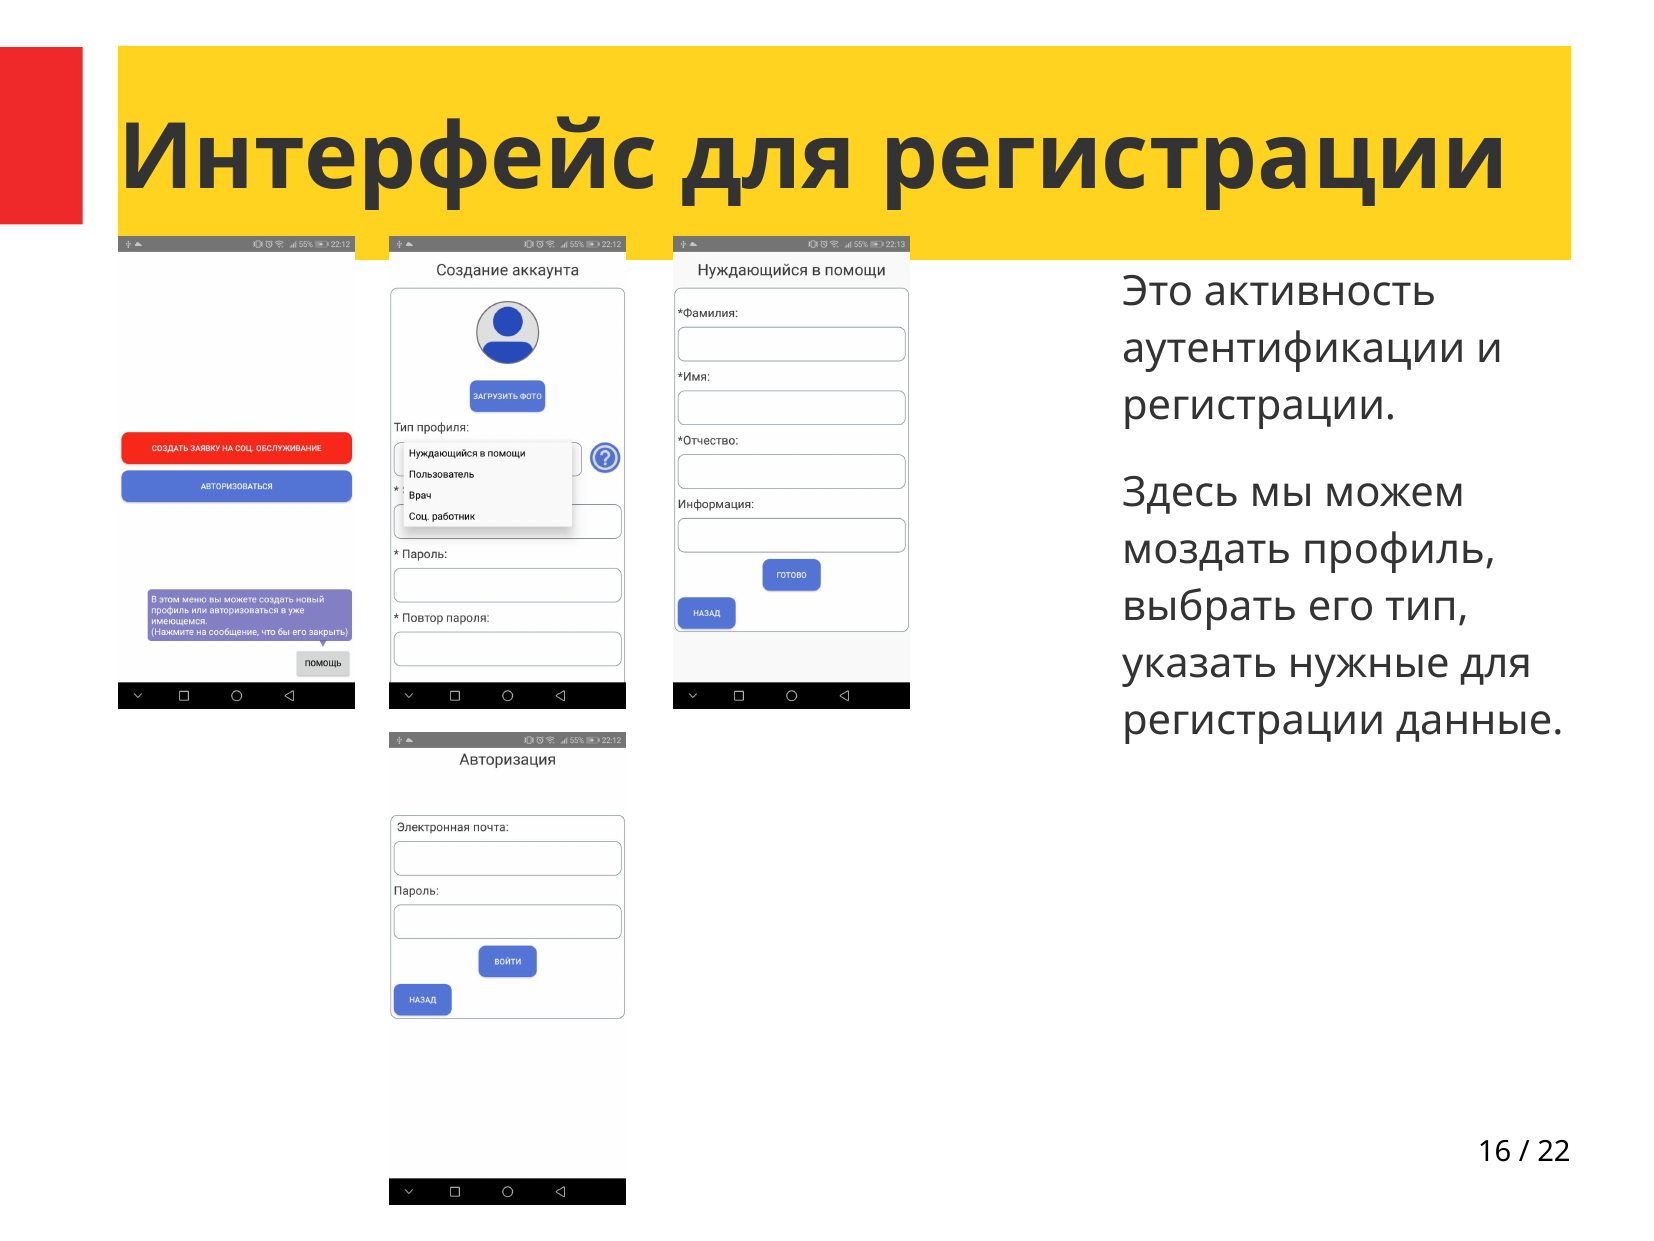

# Интерфейс для регистрации
Это активность аутентификации и регистрации.
Здесь мы можем моздать профиль, выбрать его тип, указать нужные для регистрации данные.
16